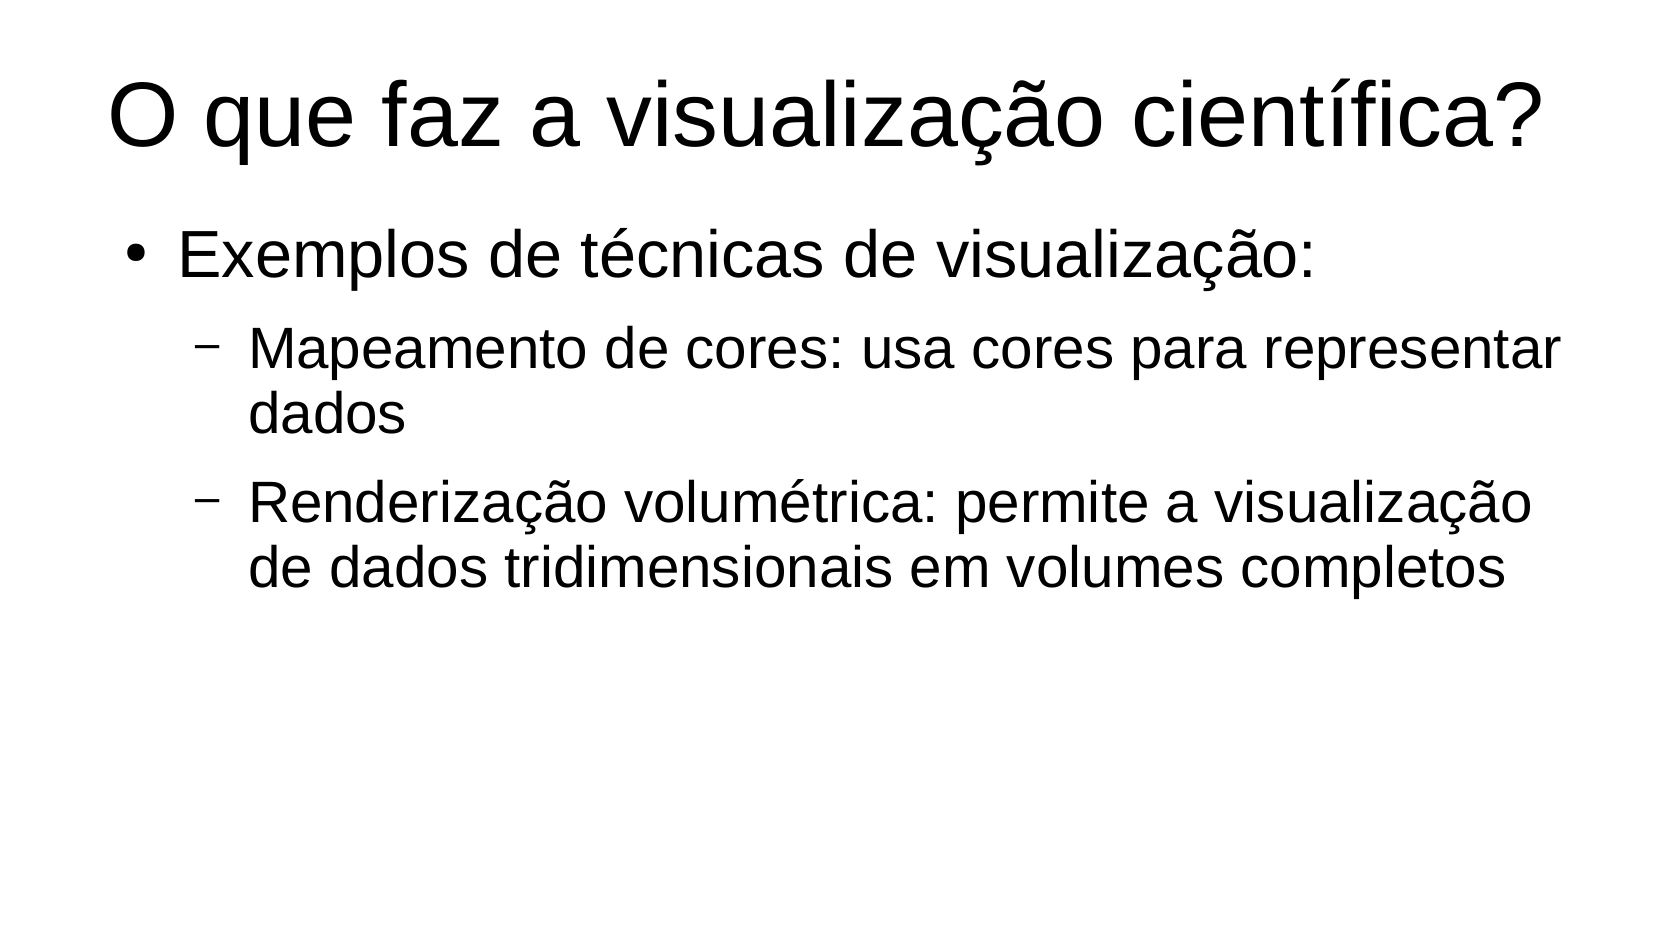

# O que faz a visualização científica?
Exemplos de técnicas de visualização:
Mapeamento de cores: usa cores para representar dados
Renderização volumétrica: permite a visualização de dados tridimensionais em volumes completos